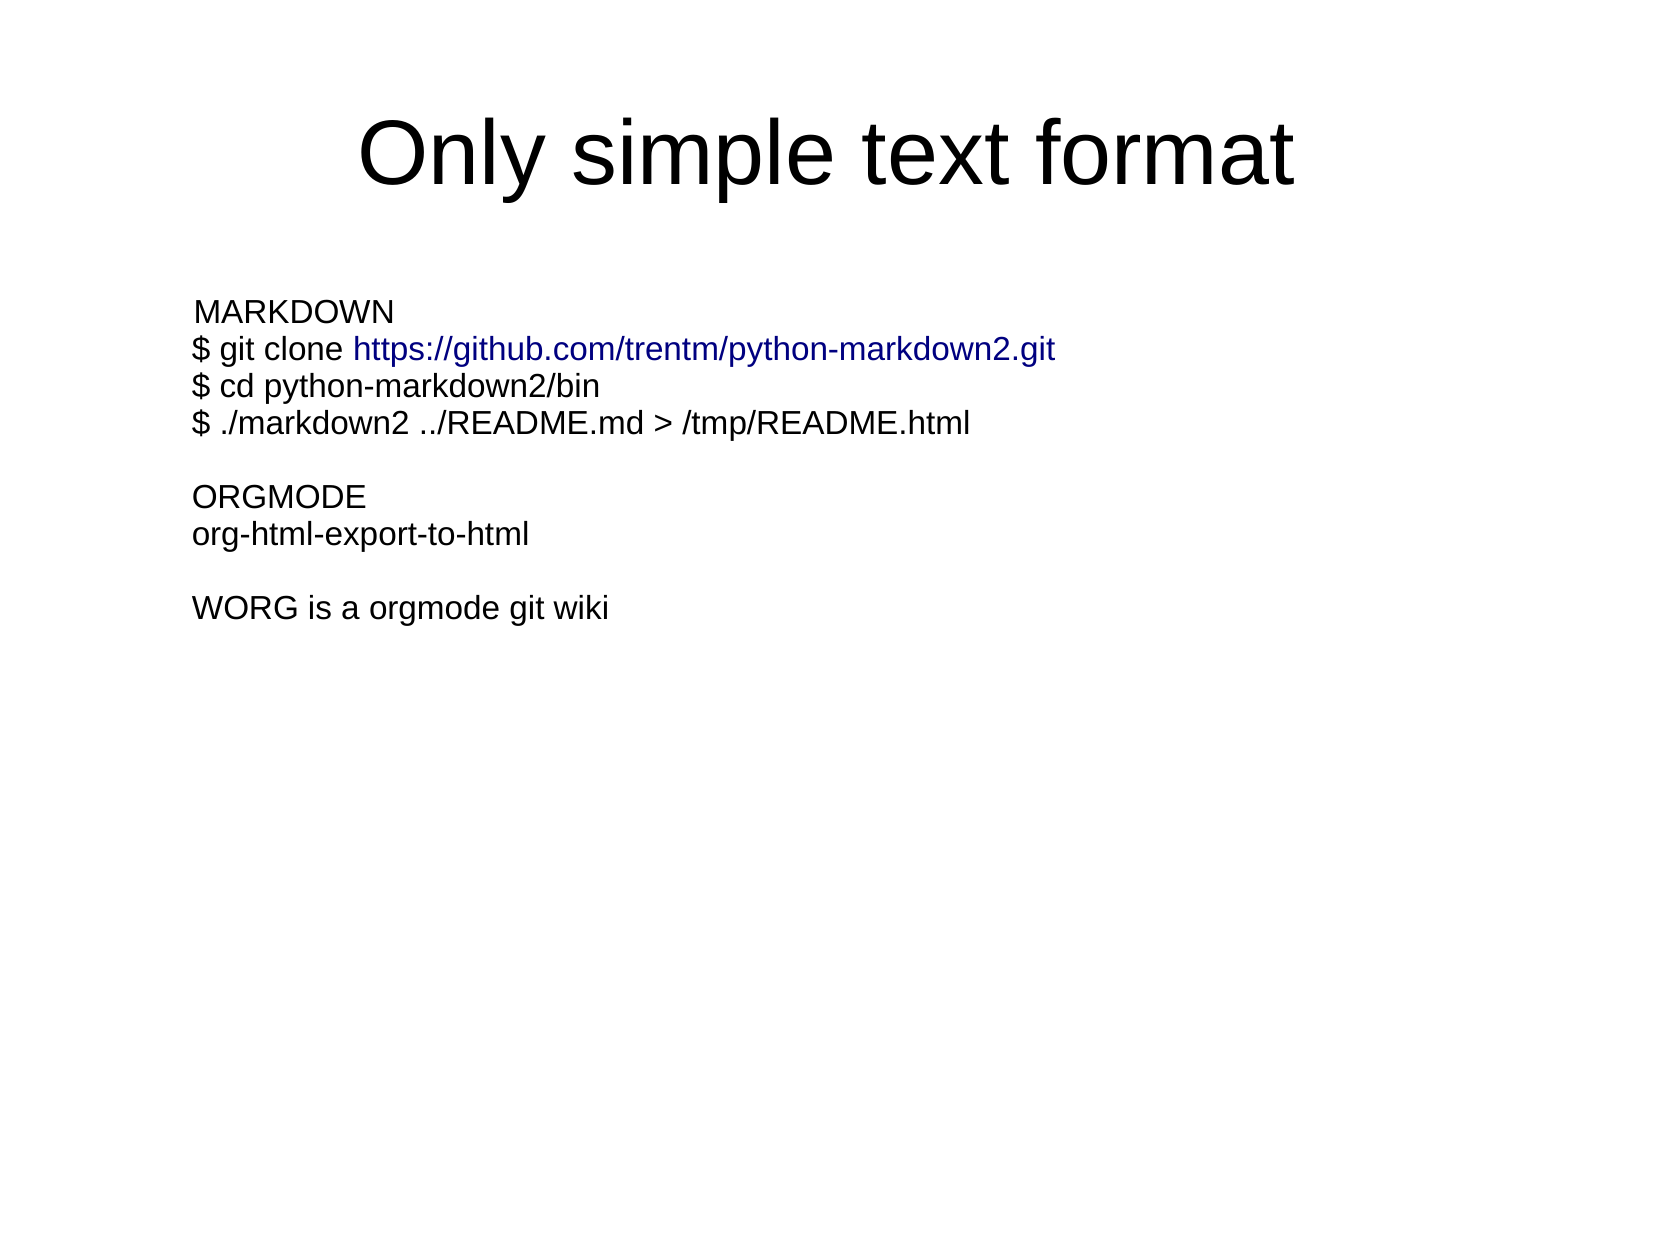

# Only simple text format
 MARKDOWN
$ git clone https://github.com/trentm/python-markdown2.git
$ cd python-markdown2/bin
$ ./markdown2 ../README.md > /tmp/README.html
ORGMODE
org-html-export-to-html
WORG is a orgmode git wiki